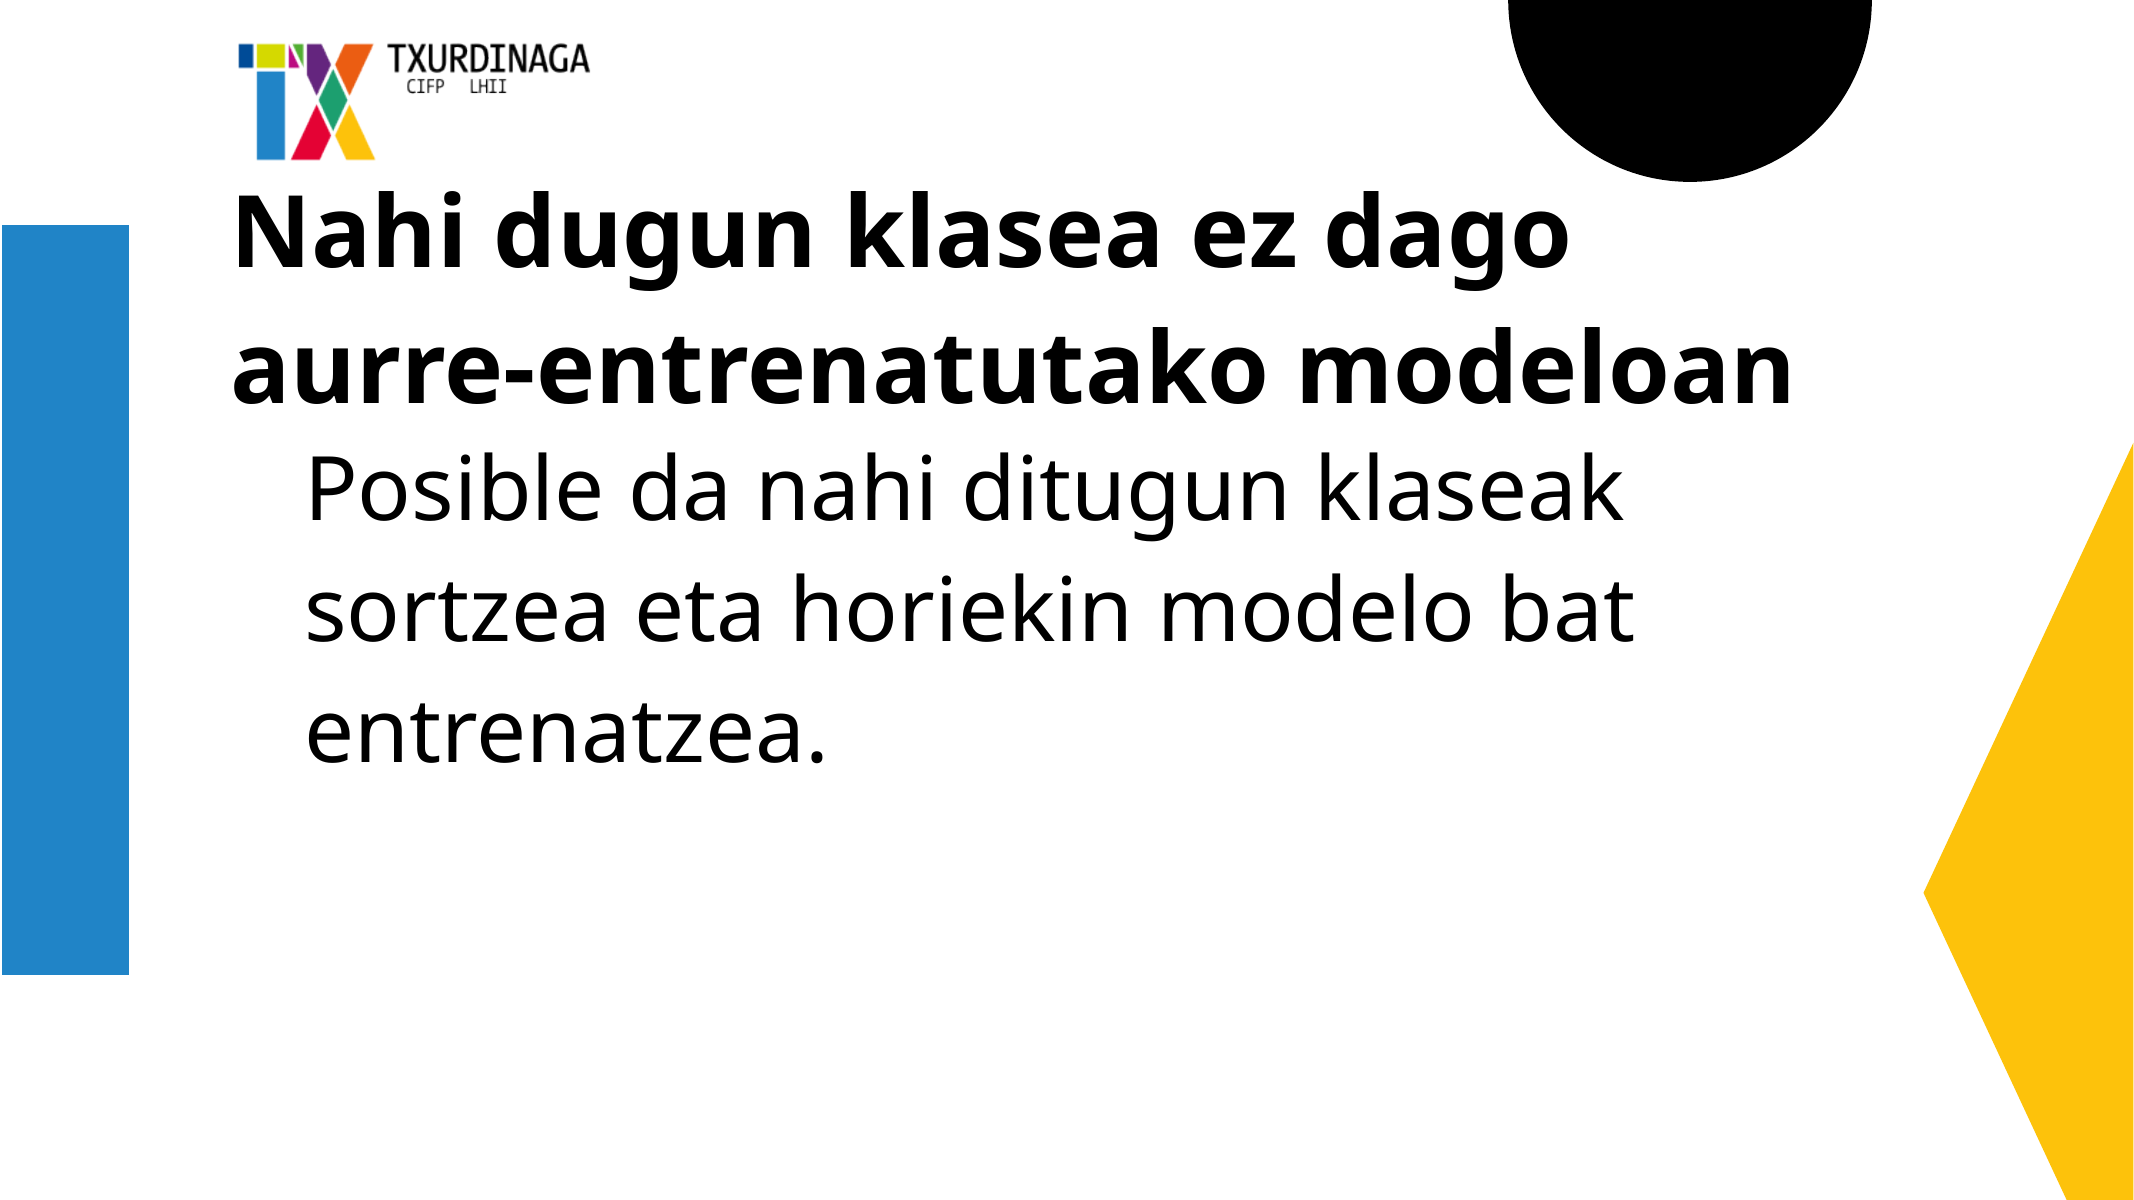

# Nahi dugun klasea ez dago aurre-entrenatutako modeloan
Posible da nahi ditugun klaseak sortzea eta horiekin modelo bat entrenatzea.